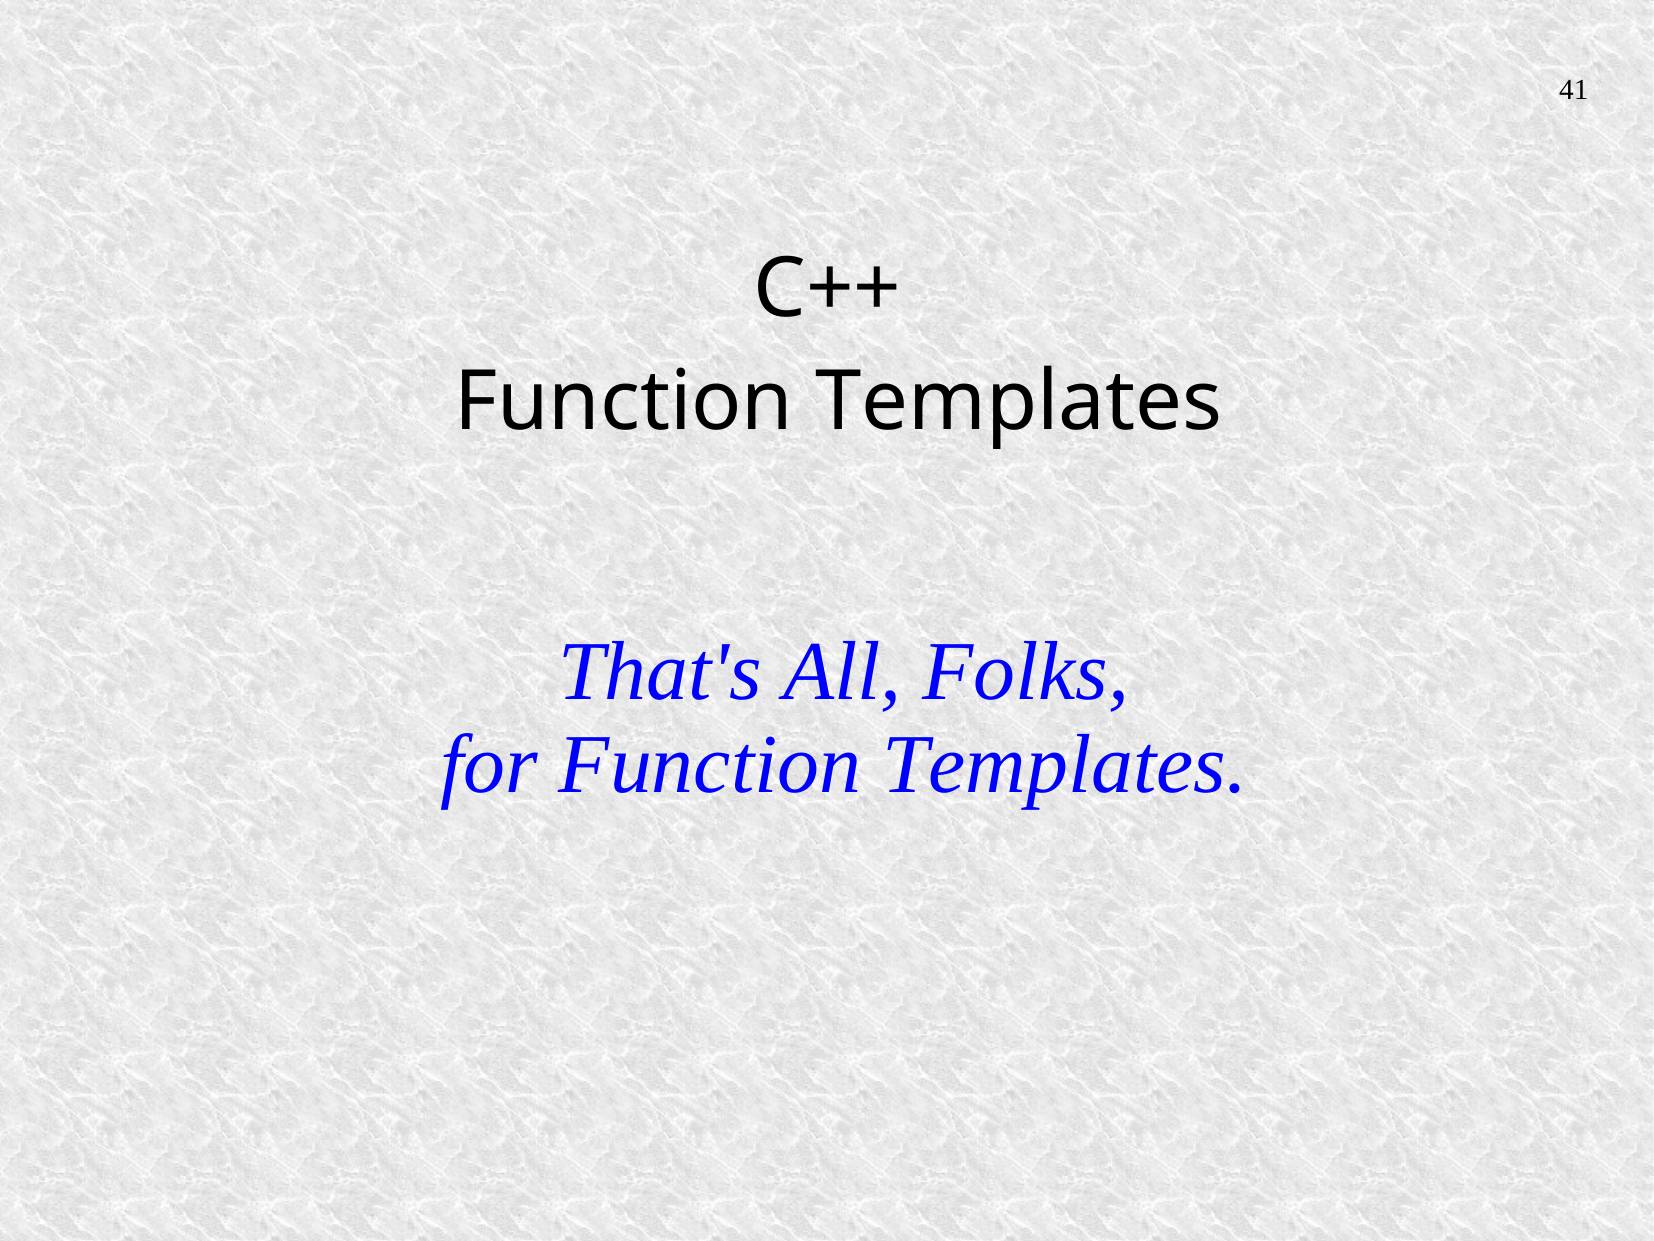

41
# C++ Function Templates
That's All, Folks,
for Function Templates.